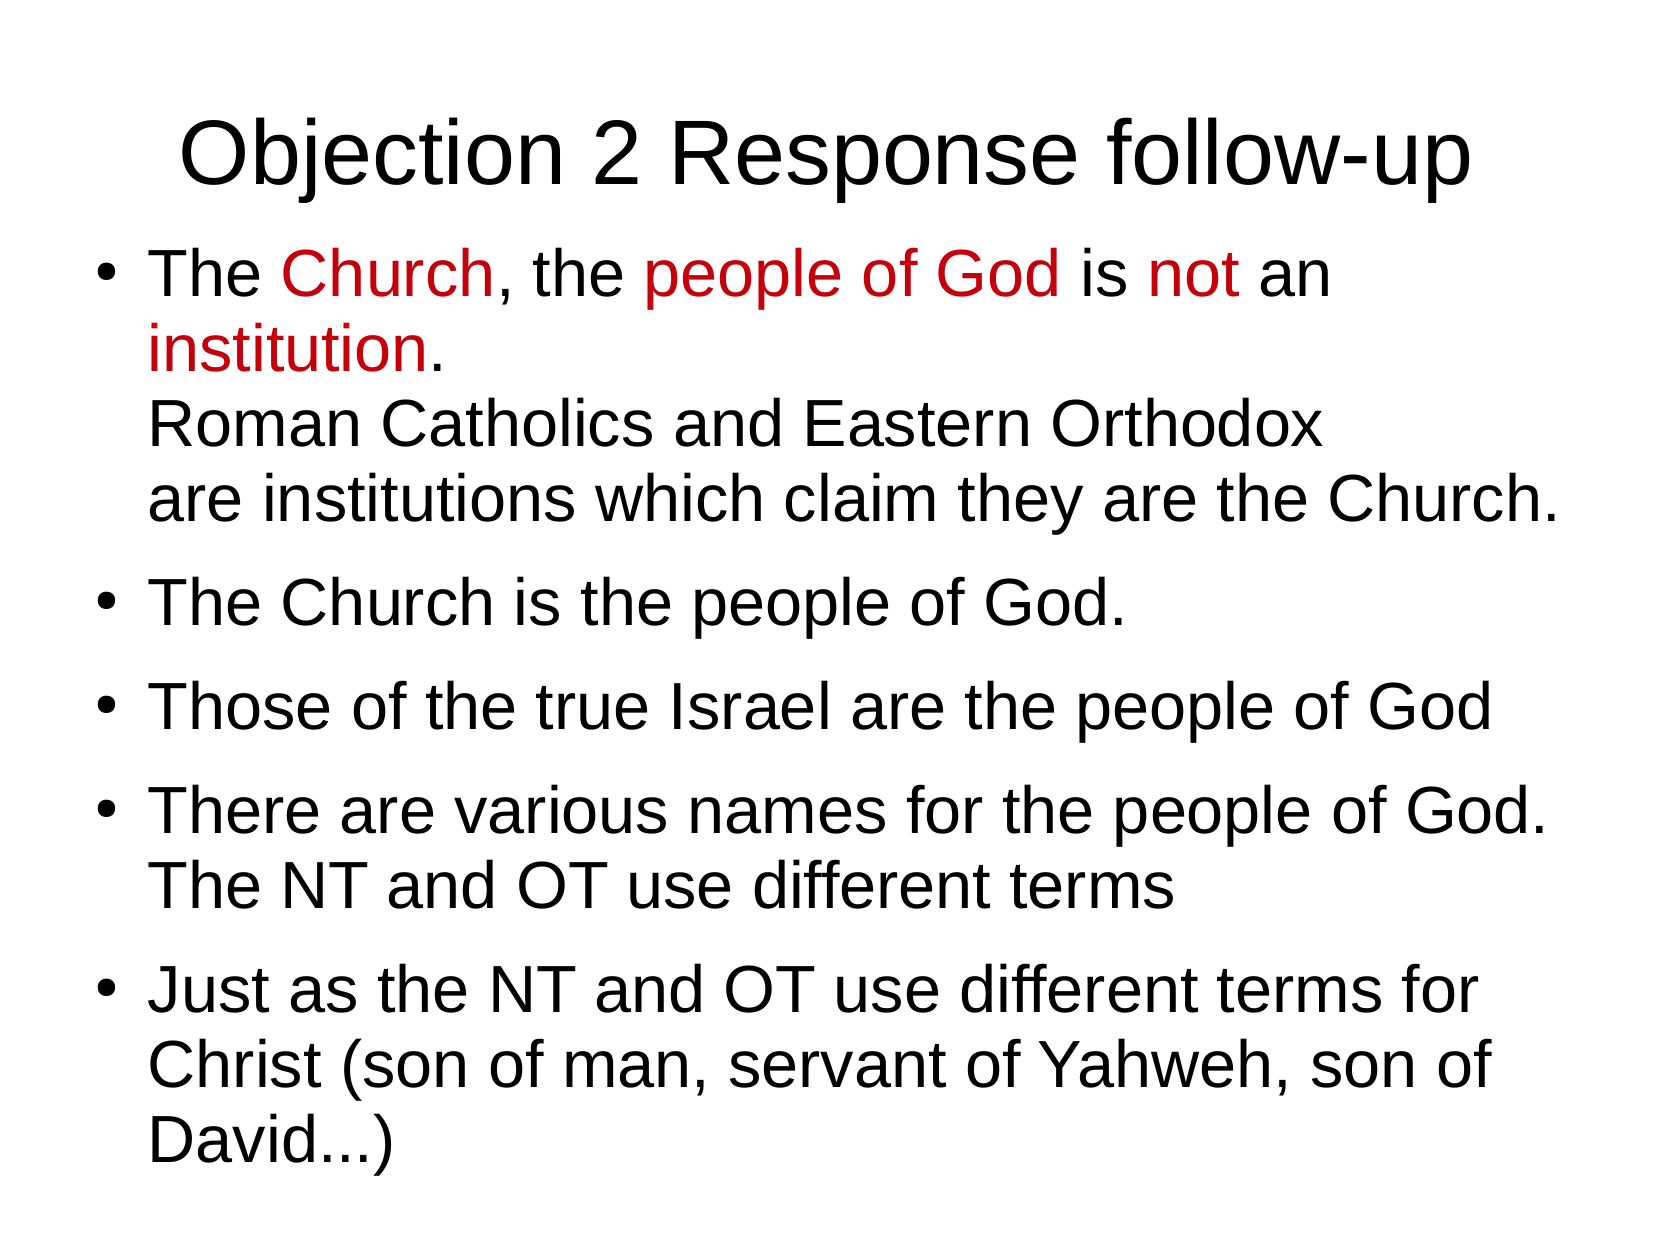

# Objection 2 Response follow-up
The Church, the people of God is not an institution.
Roman Catholics and Eastern Orthodox
are institutions which claim they are the Church.
The Church is the people of God.
Those of the true Israel are the people of God
There are various names for the people of God.
The NT and OT use different terms
Just as the NT and OT use different terms for Christ (son of man, servant of Yahweh, son of David...)